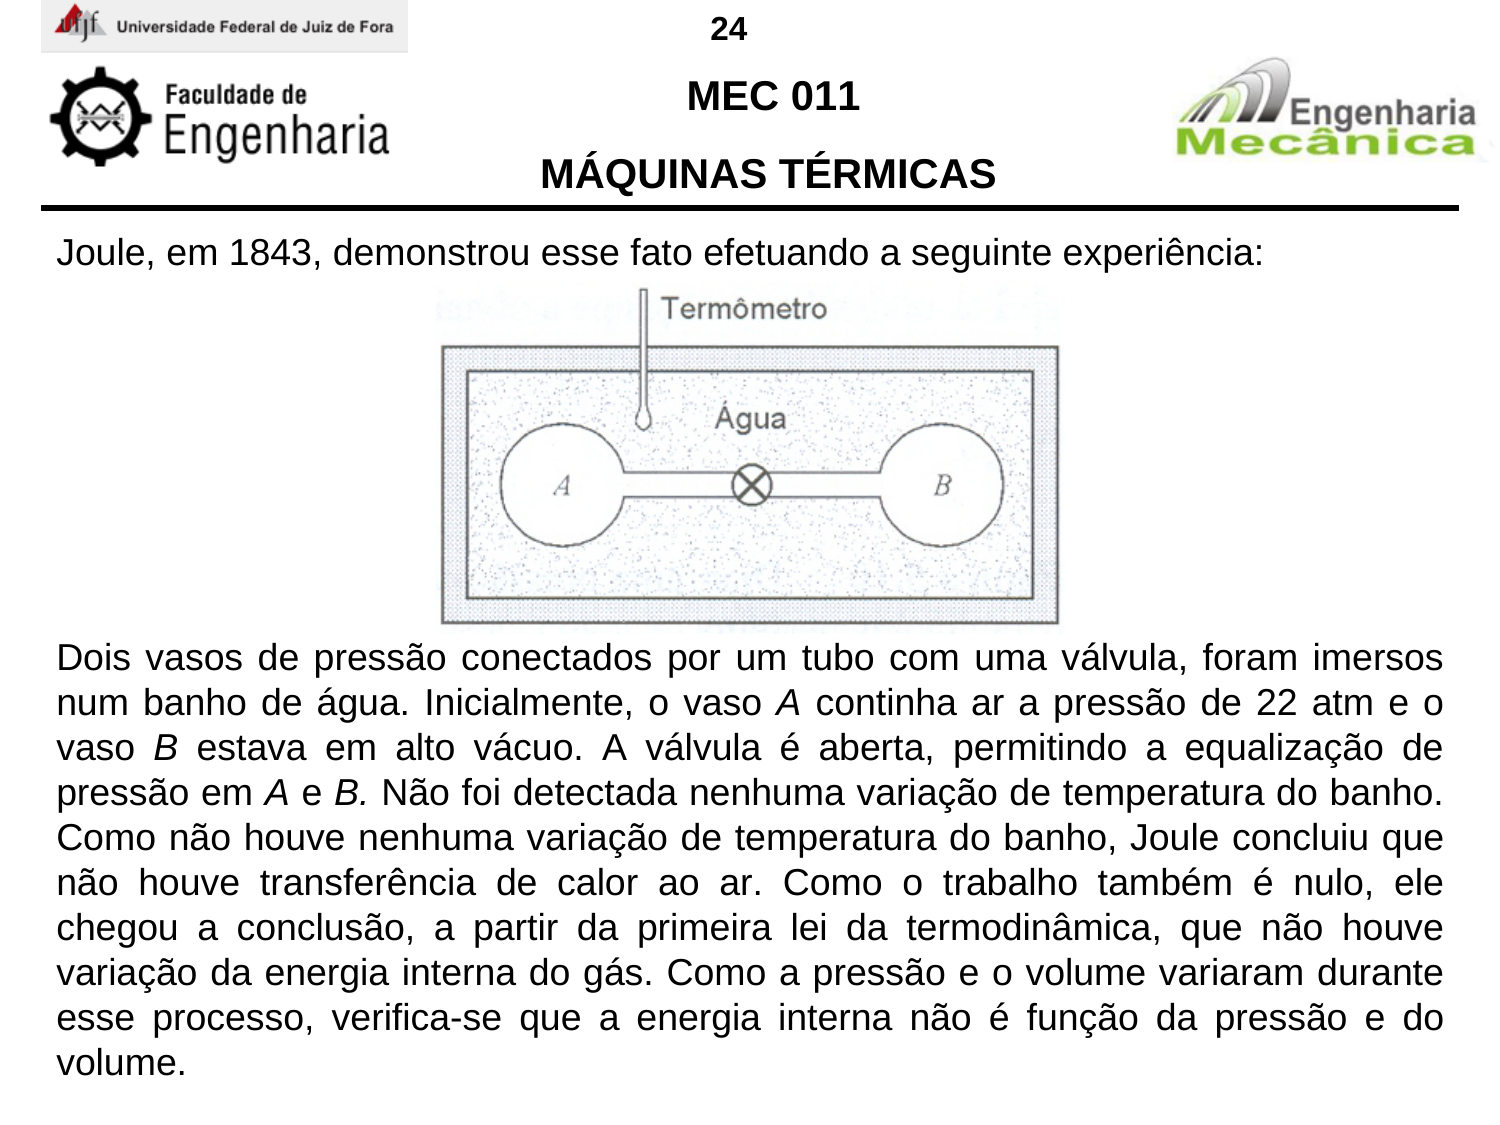

Joule, em 1843, demonstrou esse fato efetuando a seguinte experiência:
Dois vasos de pressão conectados por um tubo com uma válvula, foram imersos num banho de água. Inicialmente, o vaso A continha ar a pressão de 22 atm e o vaso B estava em alto vácuo. A válvula é aberta, permitindo a equalização de pressão em A e B. Não foi detectada nenhuma variação de temperatura do banho. Como não houve nenhuma variação de temperatura do banho, Joule concluiu que não houve transferência de calor ao ar. Como o trabalho também é nulo, ele chegou a conclusão, a partir da primeira lei da termodinâmica, que não houve variação da energia interna do gás. Como a pressão e o volume variaram durante esse processo, verifica-se que a energia interna não é função da pressão e do volume.